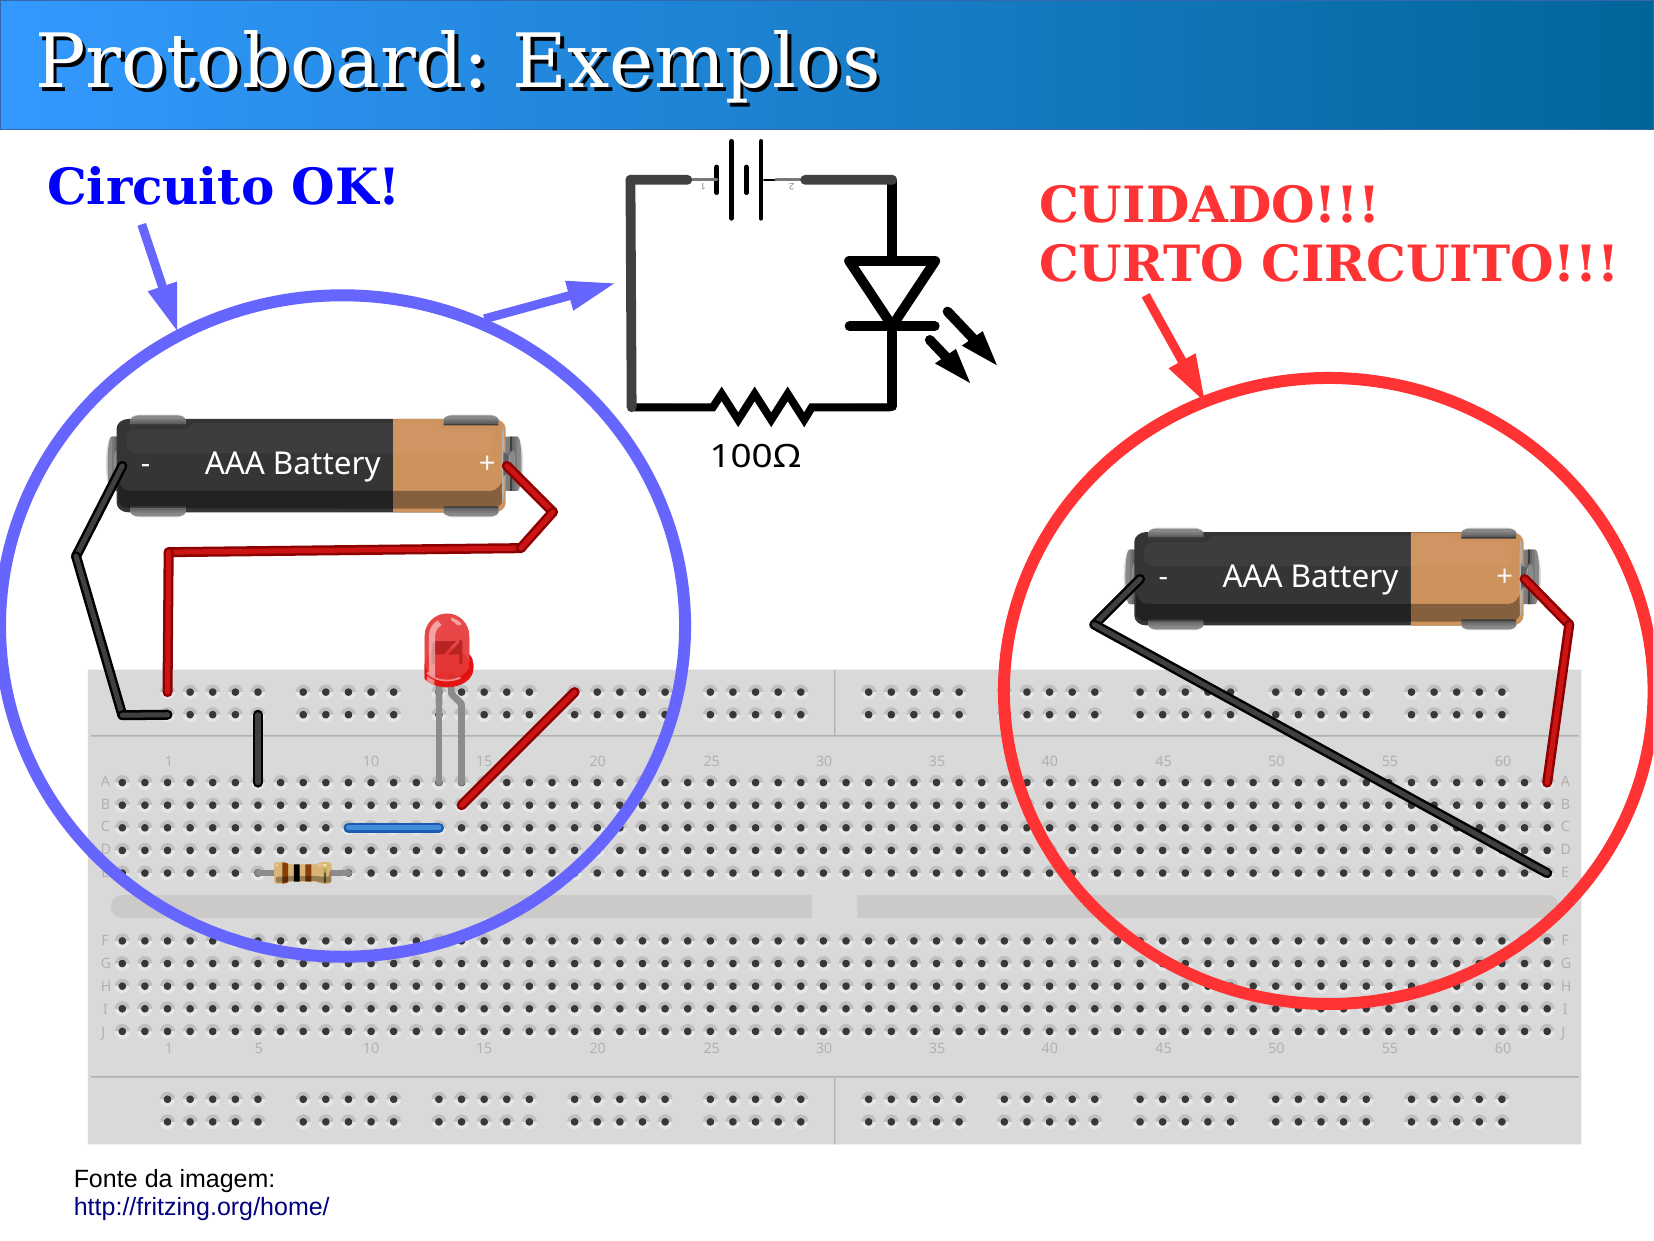

# Protoboard: Exemplos
Circuito OK!
CUIDADO!!!
CURTO CIRCUITO!!!
Fonte da imagem:
http://fritzing.org/home/